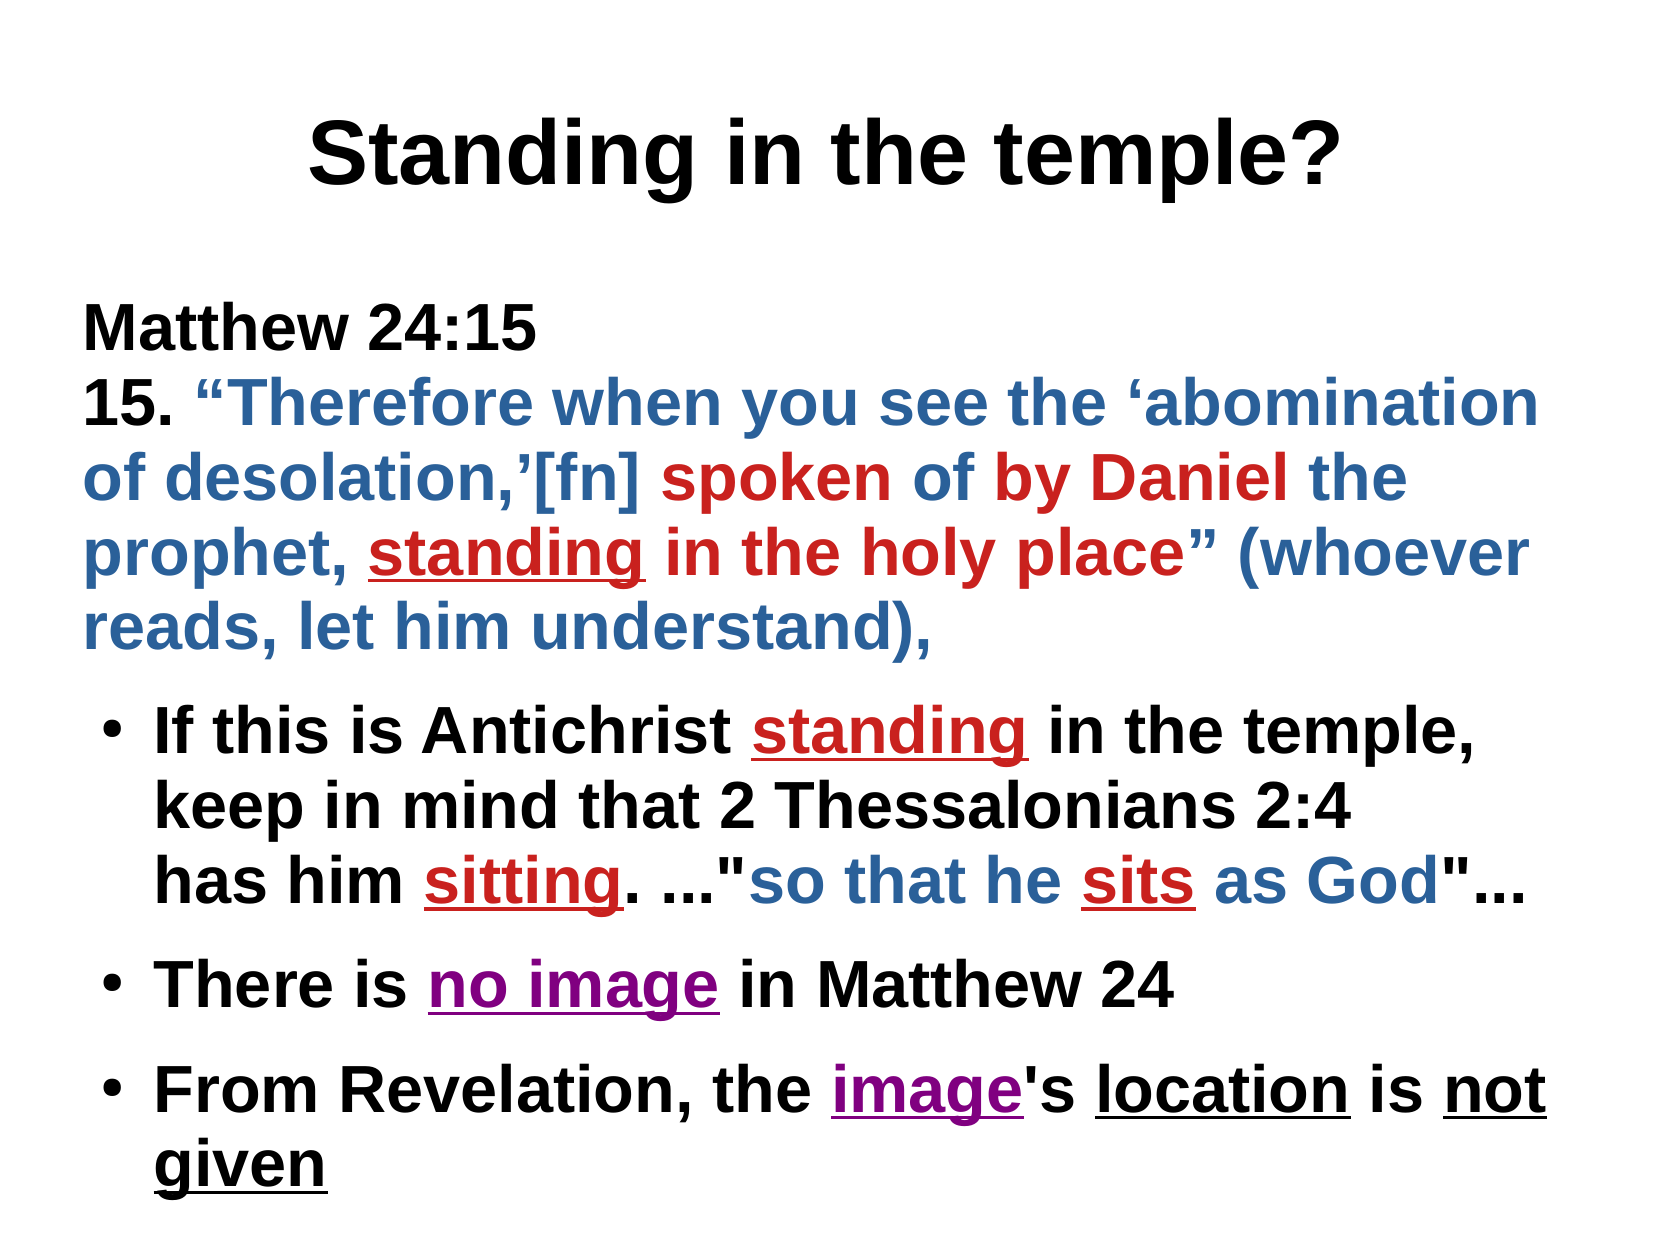

# Standing in the temple?
Matthew 24:15
15. “Therefore when you see the ‘abomination of desolation,’[fn] spoken of by Daniel the prophet, standing in the holy place” (whoever reads, let him understand),
If this is Antichrist standing in the temple,
keep in mind that 2 Thessalonians 2:4
has him sitting. ..."so that he sits as God"...
There is no image in Matthew 24
From Revelation, the image's location is not given